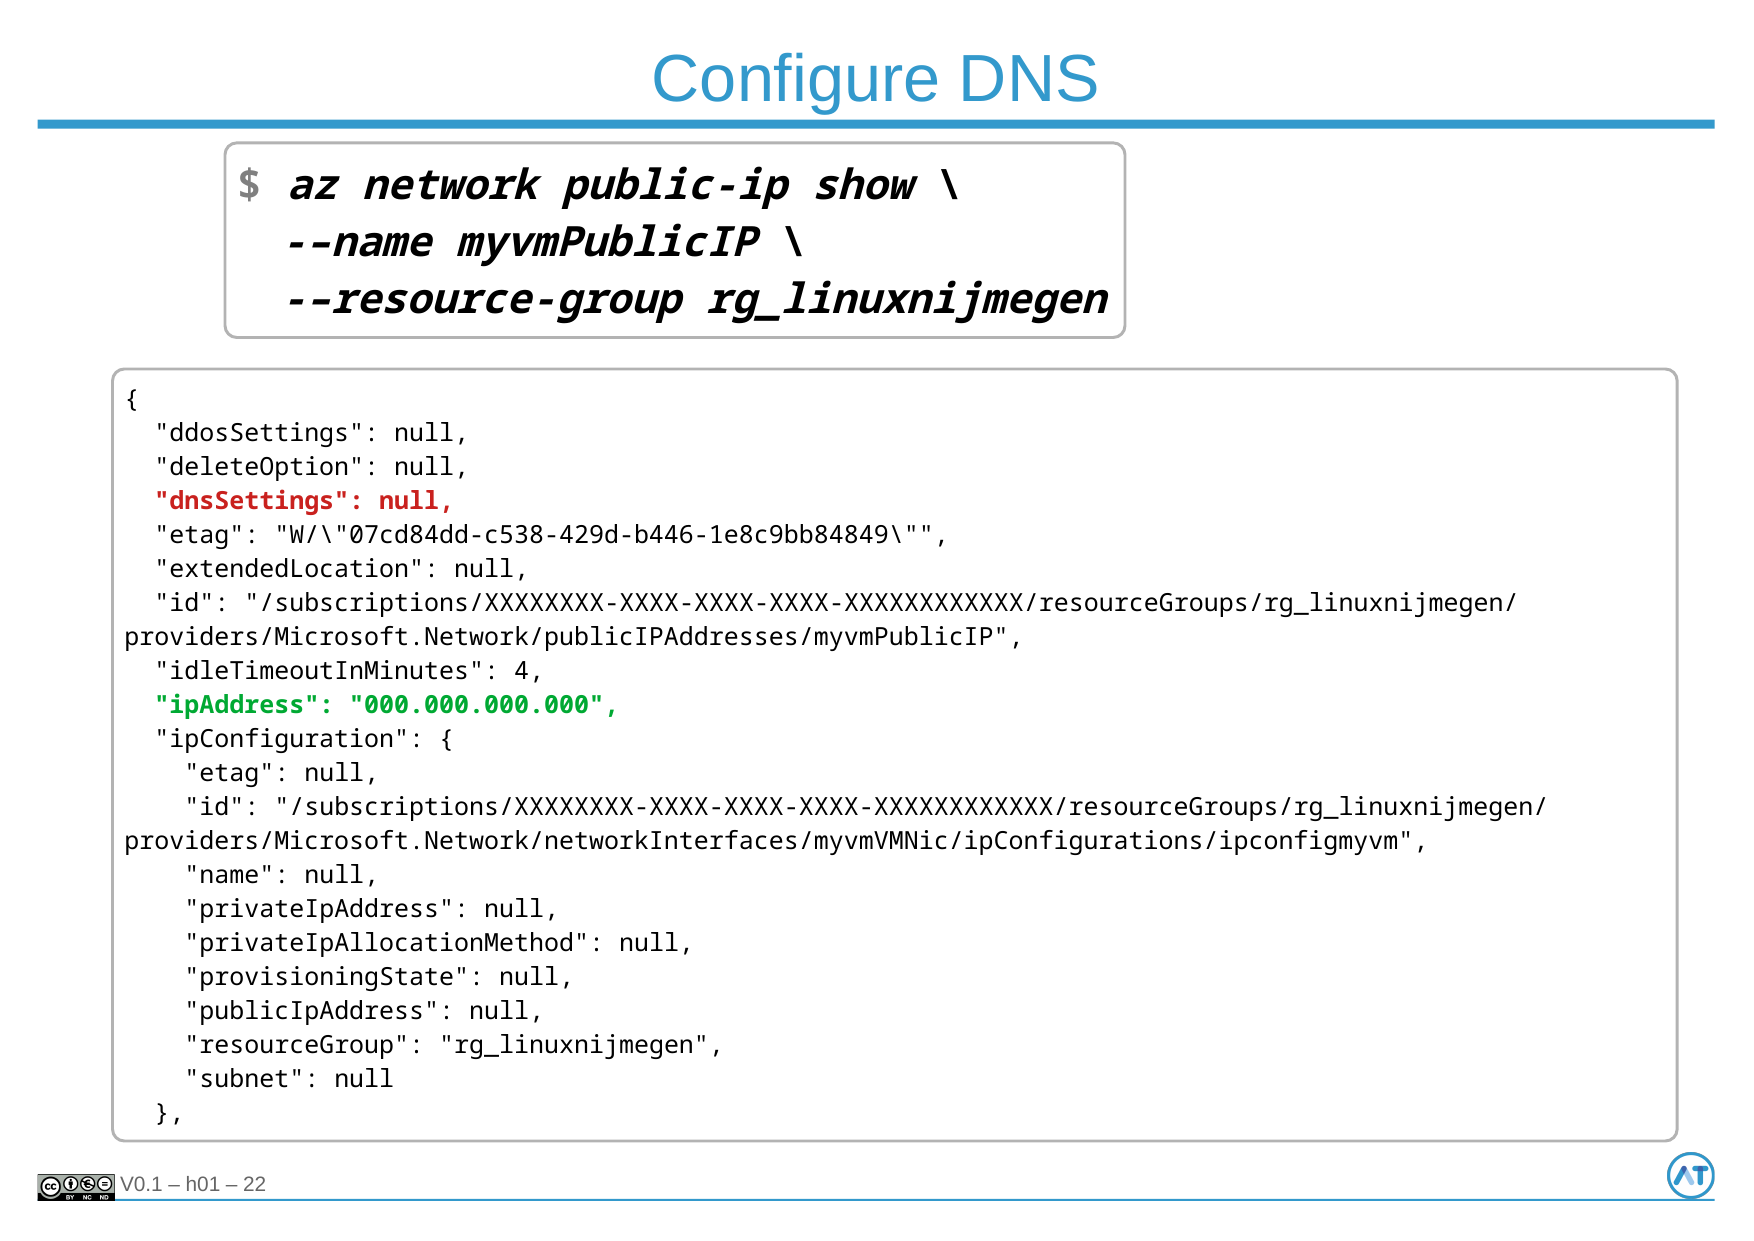

# Configure DNS
$ az network public-ip show \
	-–name myvmPublicIP \
	-–resource-group rg_linuxnijmegen
{
 "ddosSettings": null,
 "deleteOption": null,
 "dnsSettings": null,
 "etag": "W/\"07cd84dd-c538-429d-b446-1e8c9bb84849\"",
 "extendedLocation": null,
 "id": "/subscriptions/XXXXXXXX-XXXX-XXXX-XXXX-XXXXXXXXXXXX/resourceGroups/rg_linuxnijmegen/providers/Microsoft.Network/publicIPAddresses/myvmPublicIP",
 "idleTimeoutInMinutes": 4,
 "ipAddress": "000.000.000.000",
 "ipConfiguration": {
 "etag": null,
 "id": "/subscriptions/XXXXXXXX-XXXX-XXXX-XXXX-XXXXXXXXXXXX/resourceGroups/rg_linuxnijmegen/providers/Microsoft.Network/networkInterfaces/myvmVMNic/ipConfigurations/ipconfigmyvm",
 "name": null,
 "privateIpAddress": null,
 "privateIpAllocationMethod": null,
 "provisioningState": null,
 "publicIpAddress": null,
 "resourceGroup": "rg_linuxnijmegen",
 "subnet": null
 },